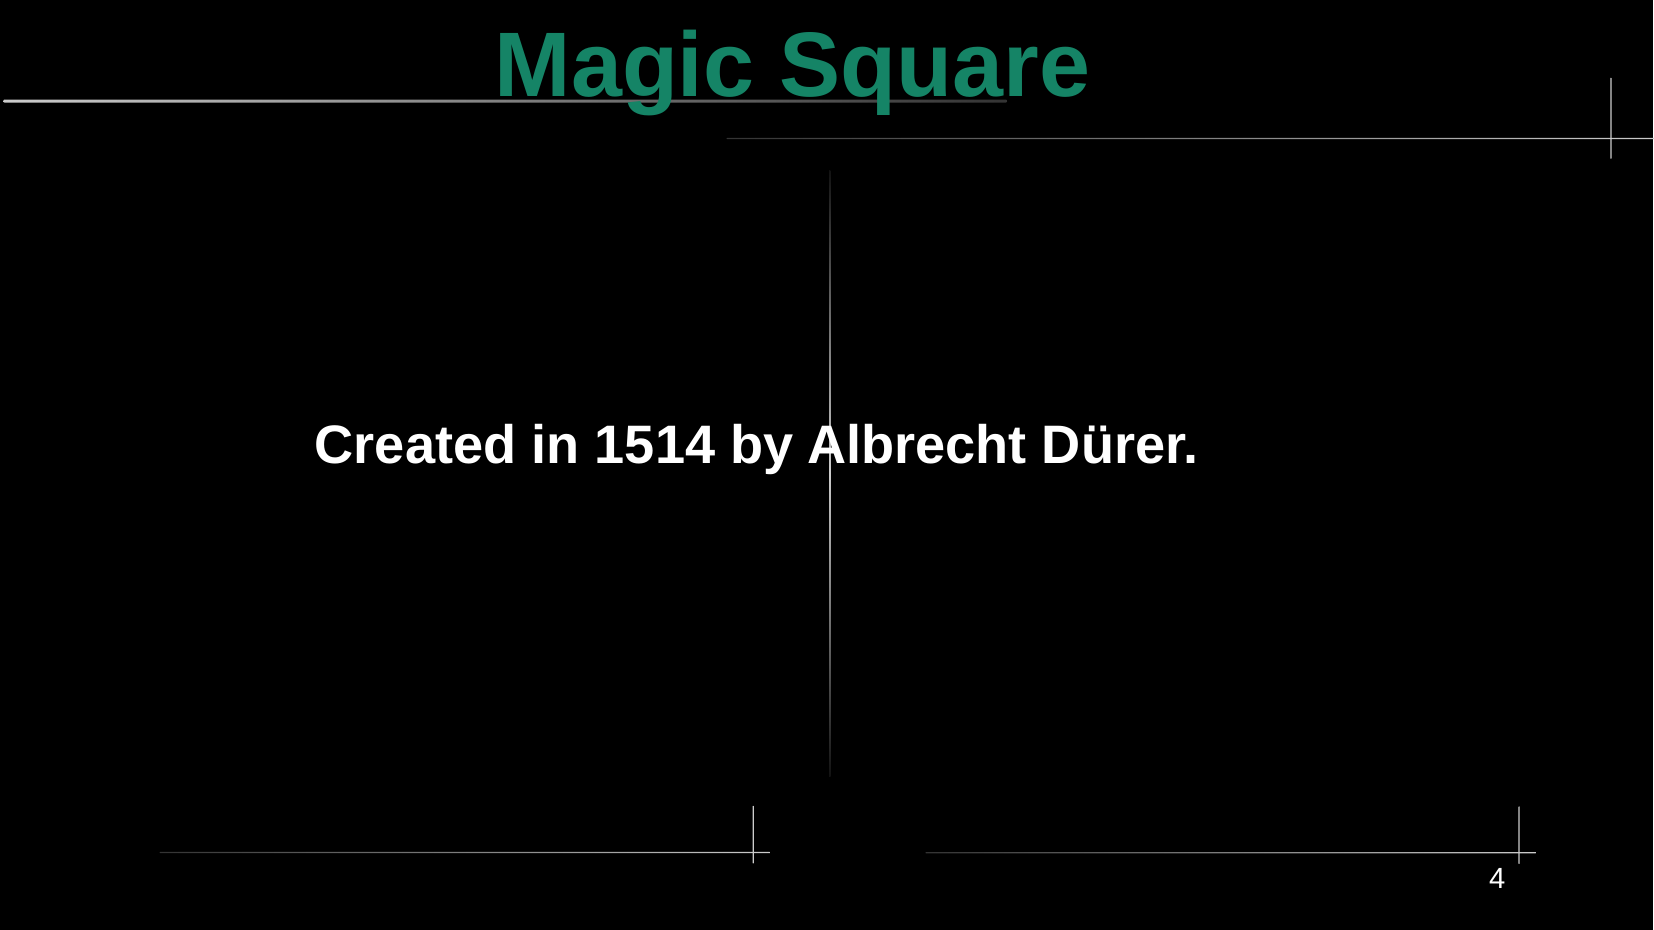

# Magic Square
Created in 1514 by Albrecht Dürer.
4